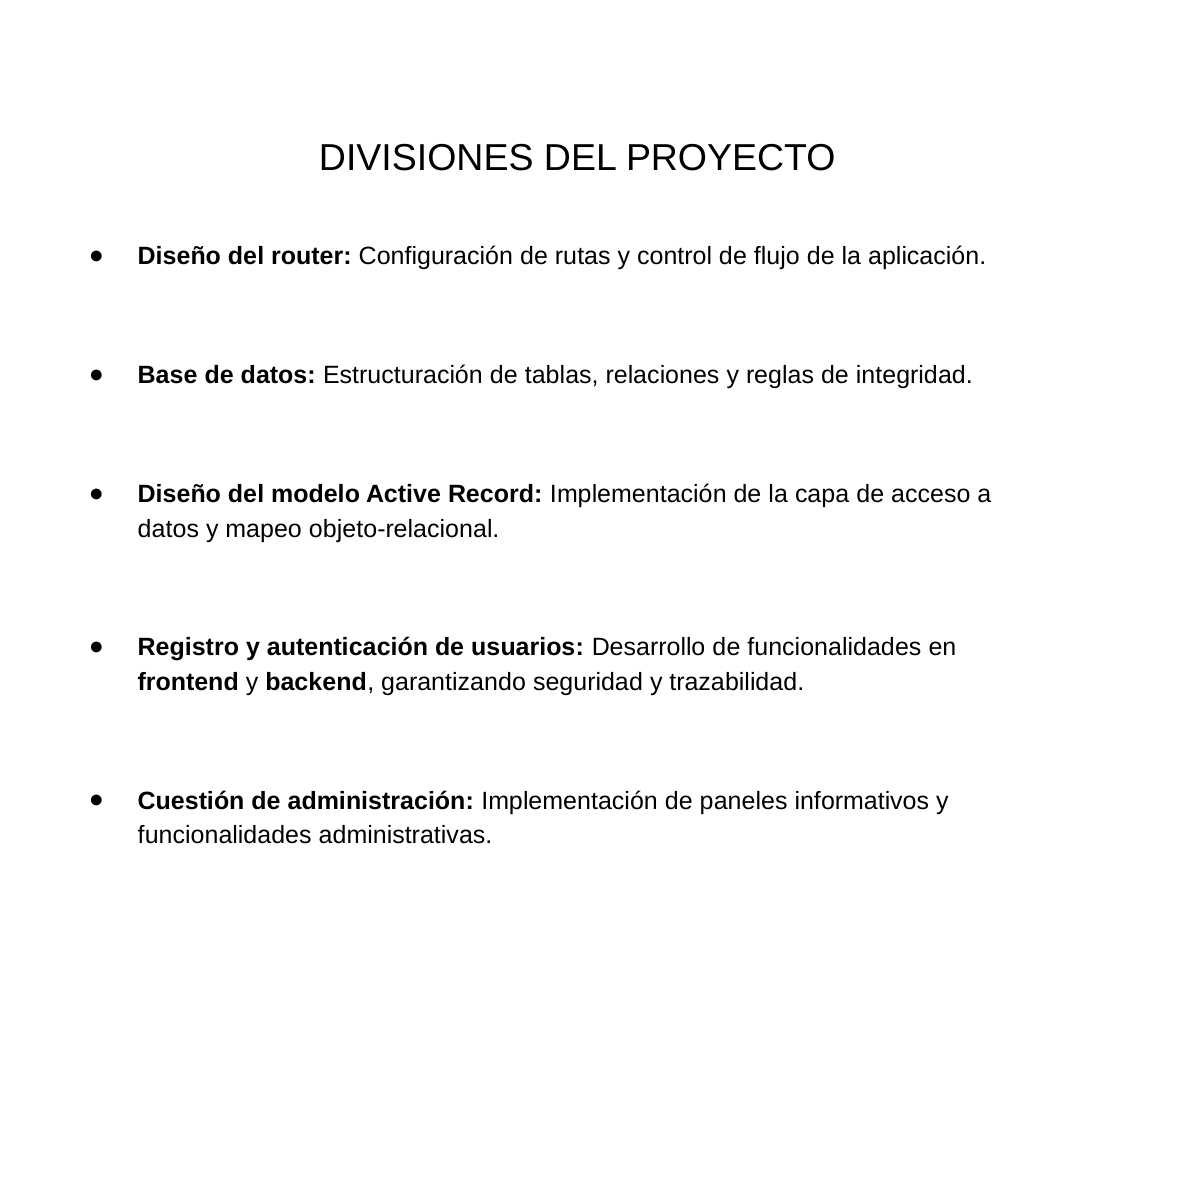

DIVISIONES DEL PROYECTO
Diseño del router: Configuración de rutas y control de flujo de la aplicación.
Base de datos: Estructuración de tablas, relaciones y reglas de integridad.
Diseño del modelo Active Record: Implementación de la capa de acceso a datos y mapeo objeto-relacional.
Registro y autenticación de usuarios: Desarrollo de funcionalidades en frontend y backend, garantizando seguridad y trazabilidad.
Cuestión de administración: Implementación de paneles informativos y funcionalidades administrativas.